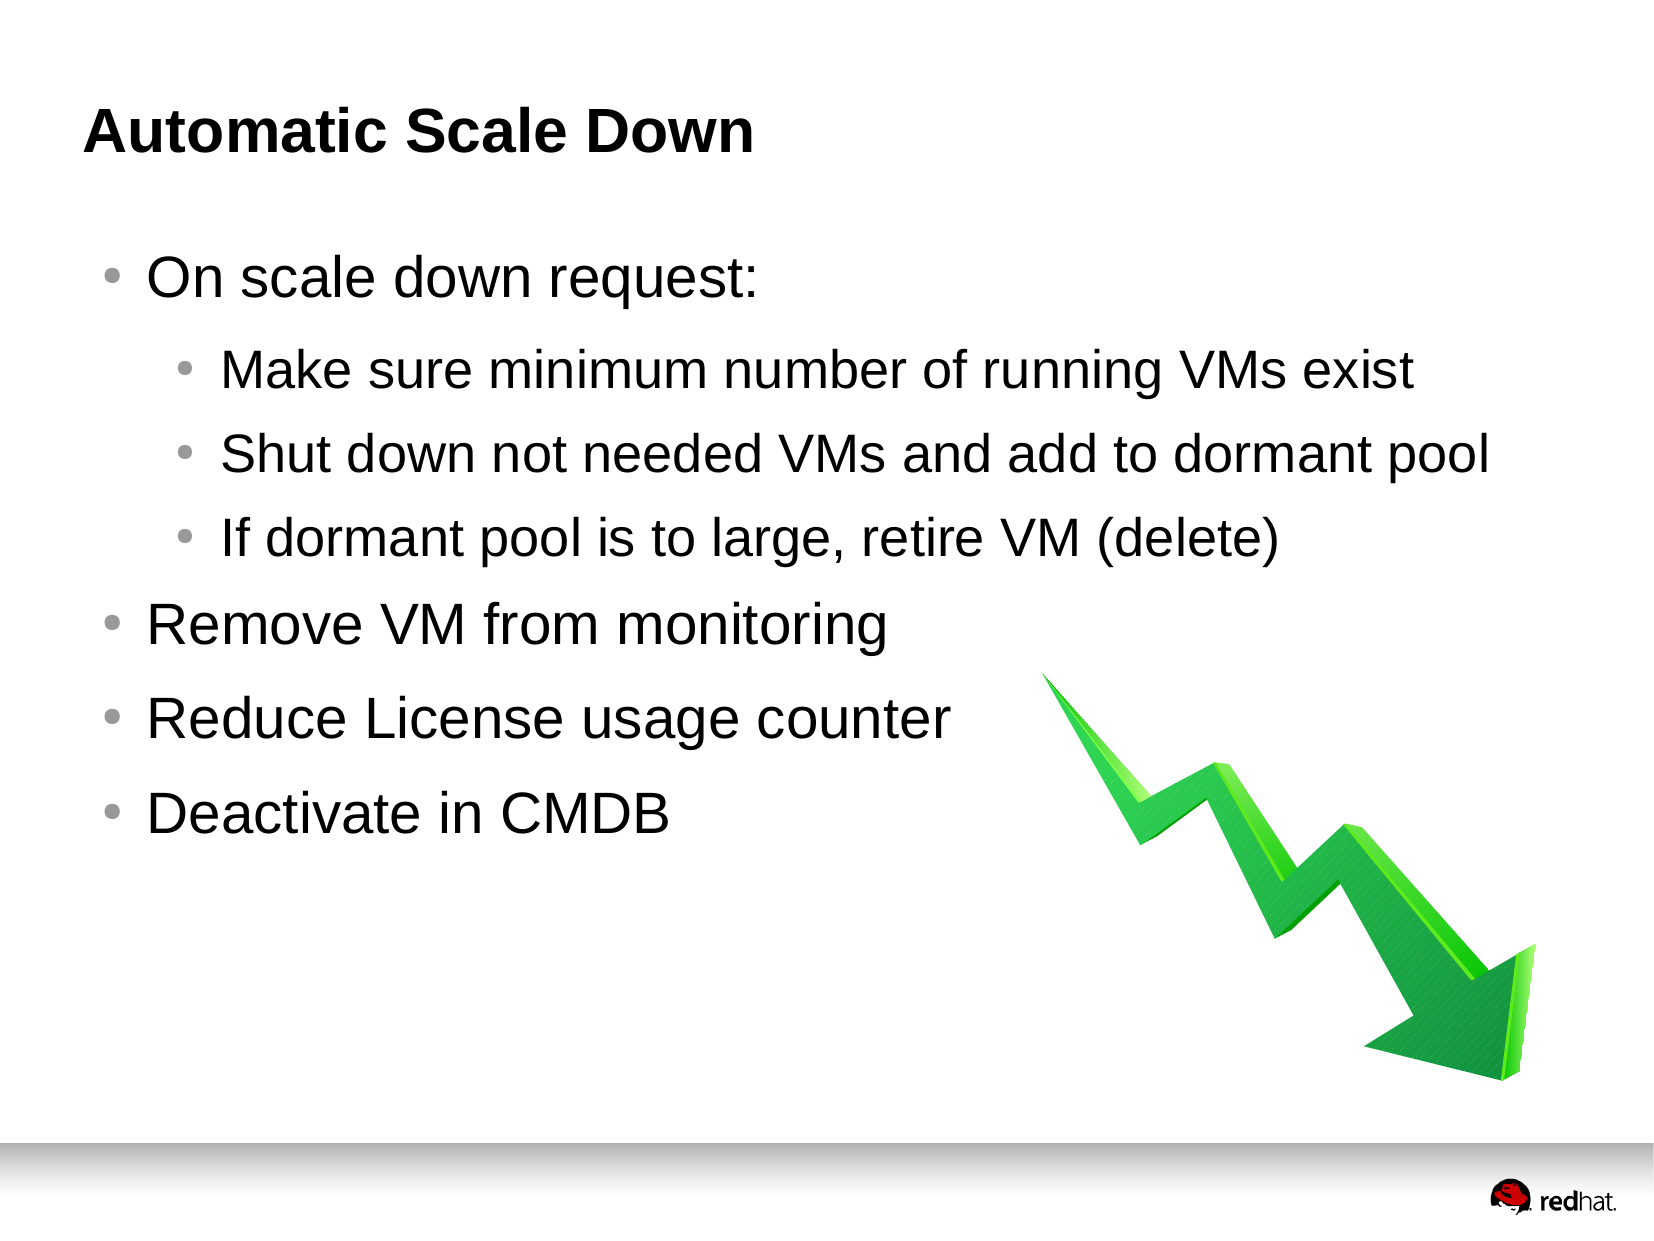

# Automatic Scale Down
On scale down request:
Make sure minimum number of running VMs exist
Shut down not needed VMs and add to dormant pool
If dormant pool is to large, retire VM (delete)
Remove VM from monitoring
Reduce License usage counter
Deactivate in CMDB